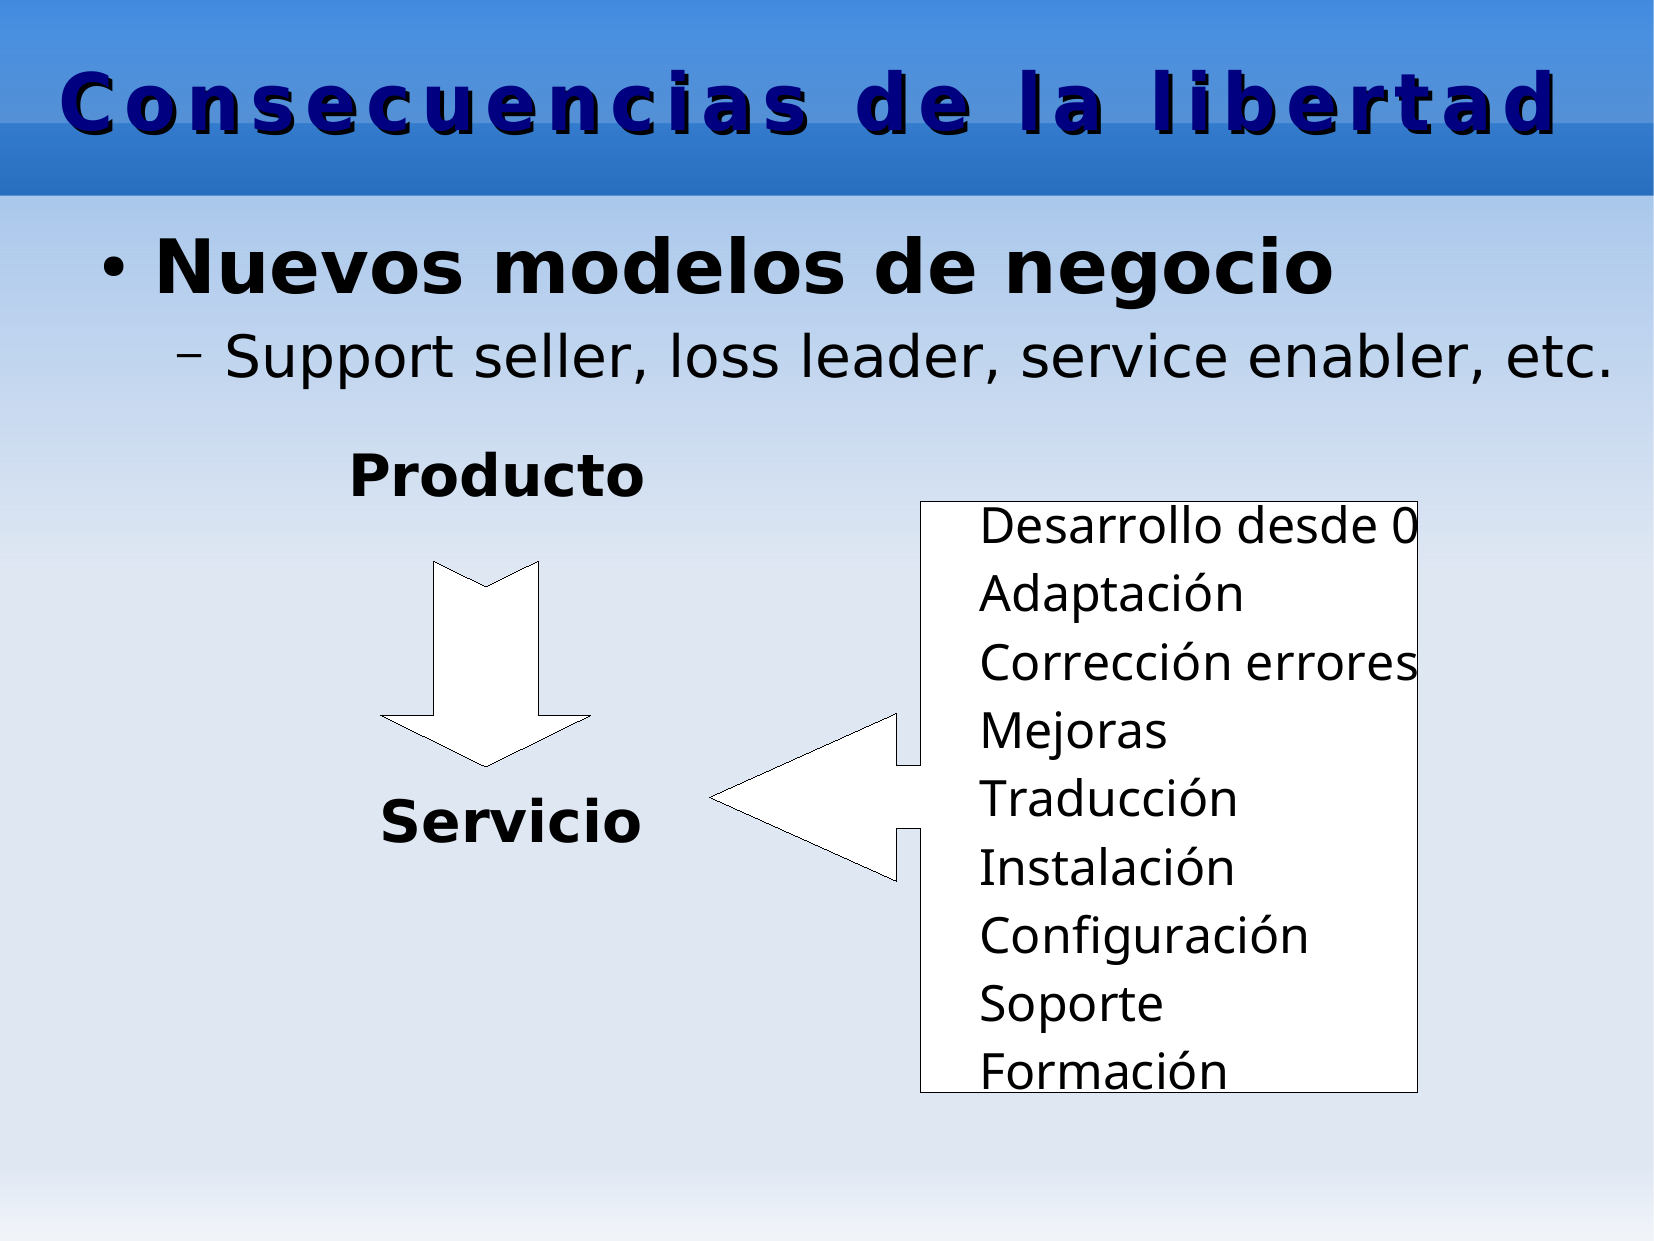

# Consecuencias de la libertad
Nuevos modelos de negocio
Support seller, loss leader, service enabler, etc.
Producto
 Desarrollo desde 0
 Adaptación
 Corrección errores
 Mejoras
 Traducción
 Instalación
 Configuración
 Soporte
 Formación
Servicio